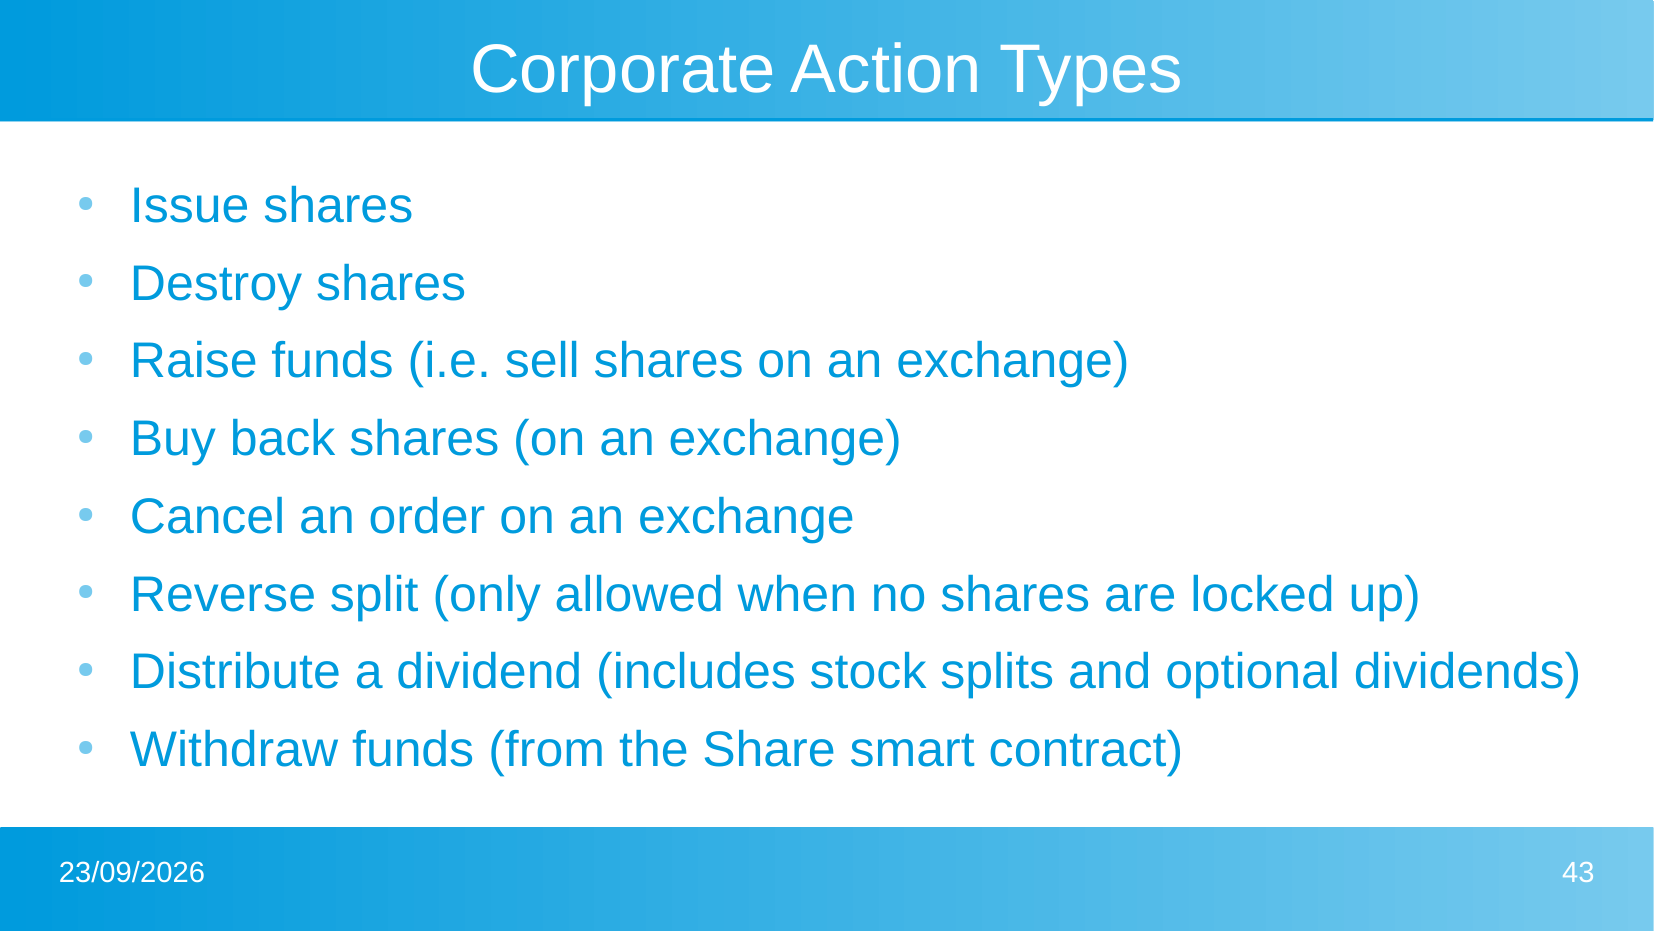

# Corporate Action Types
Issue shares
Destroy shares
Raise funds (i.e. sell shares on an exchange)
Buy back shares (on an exchange)
Cancel an order on an exchange
Reverse split (only allowed when no shares are locked up)
Distribute a dividend (includes stock splits and optional dividends)
Withdraw funds (from the Share smart contract)
43